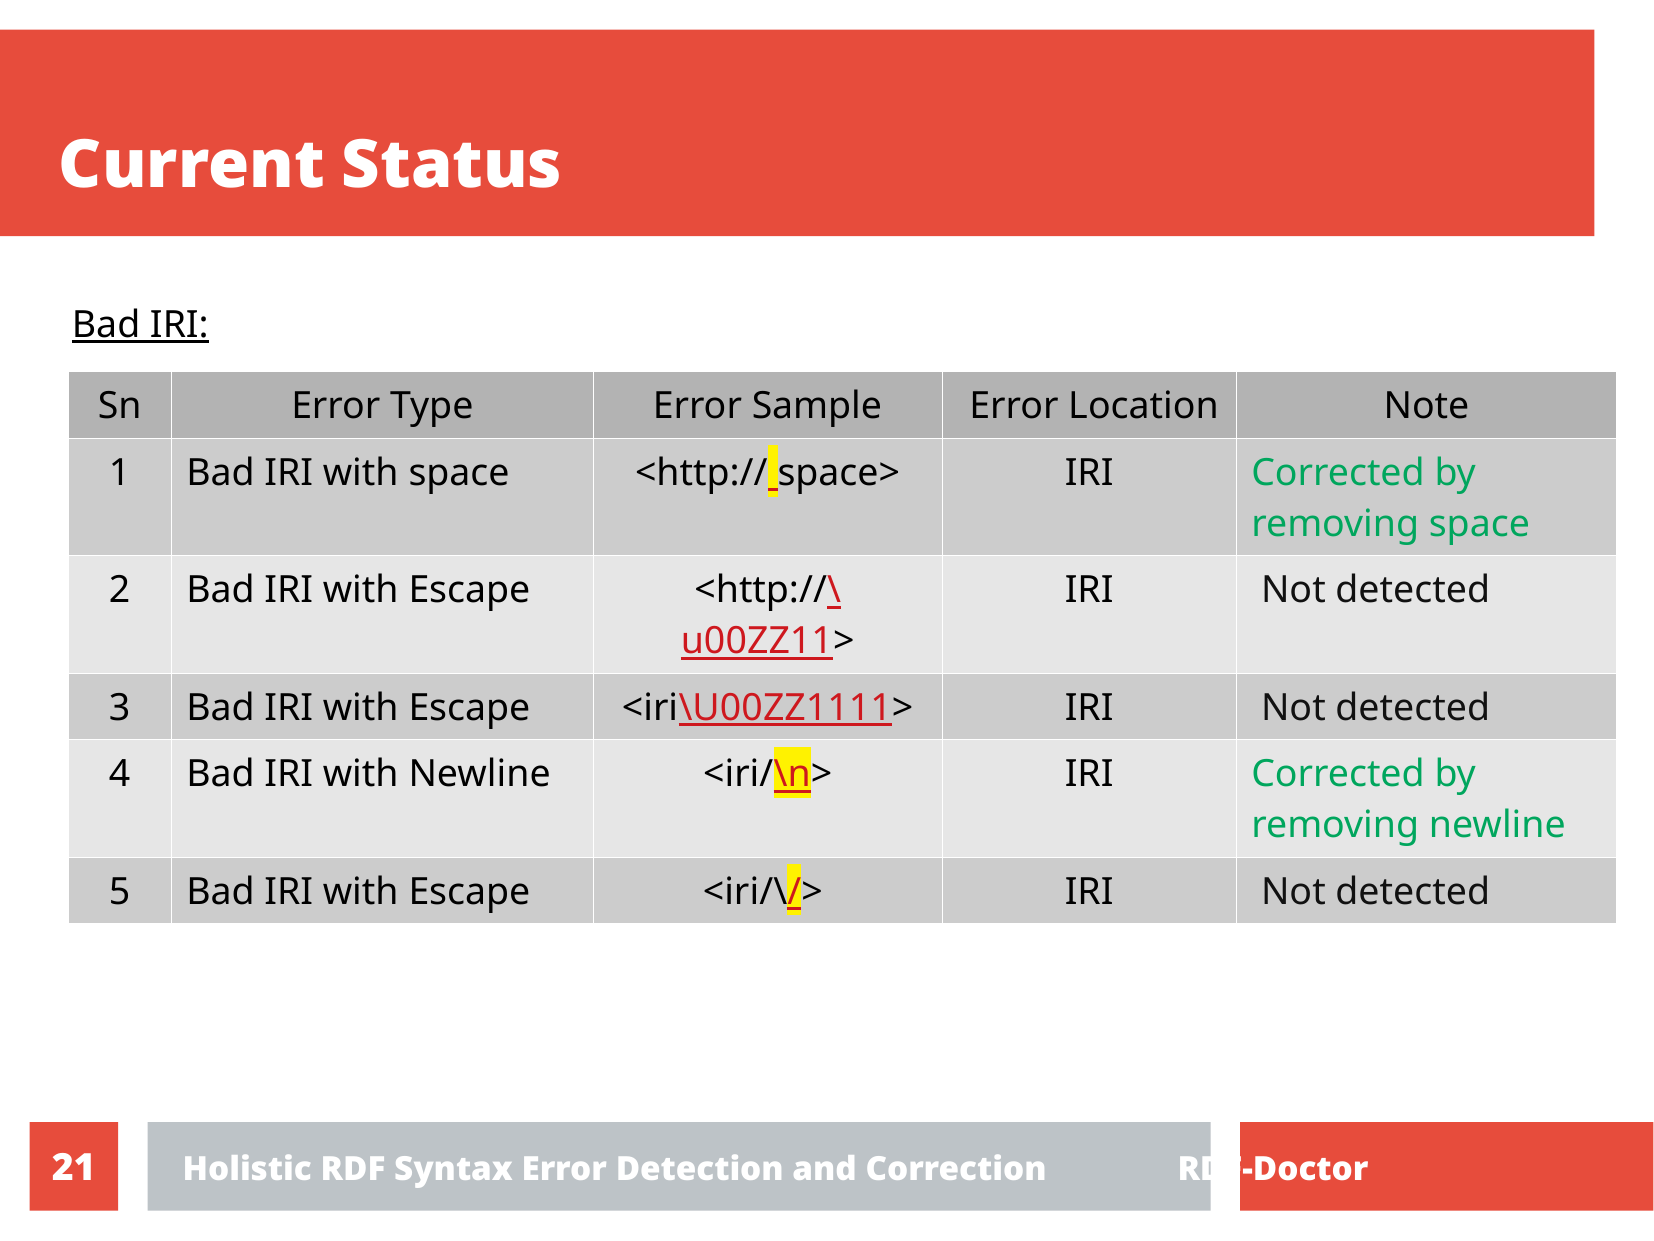

# Current Status
Bad IRI:
| Sn | Error Type | Error Sample | Error Location | Note |
| --- | --- | --- | --- | --- |
| 1 | Bad IRI with space | <http:// space> | IRI | Corrected by removing space |
| 2 | Bad IRI with Escape | <http://\u00ZZ11> | IRI | Not detected |
| 3 | Bad IRI with Escape | <iri\U00ZZ1111> | IRI | Not detected |
| 4 | Bad IRI with Newline | <iri/\n> | IRI | Corrected by removing newline |
| 5 | Bad IRI with Escape | <iri/\/> | IRI | Not detected |
21
Holistic RDF Syntax Error Detection and Correction RDF-Doctor